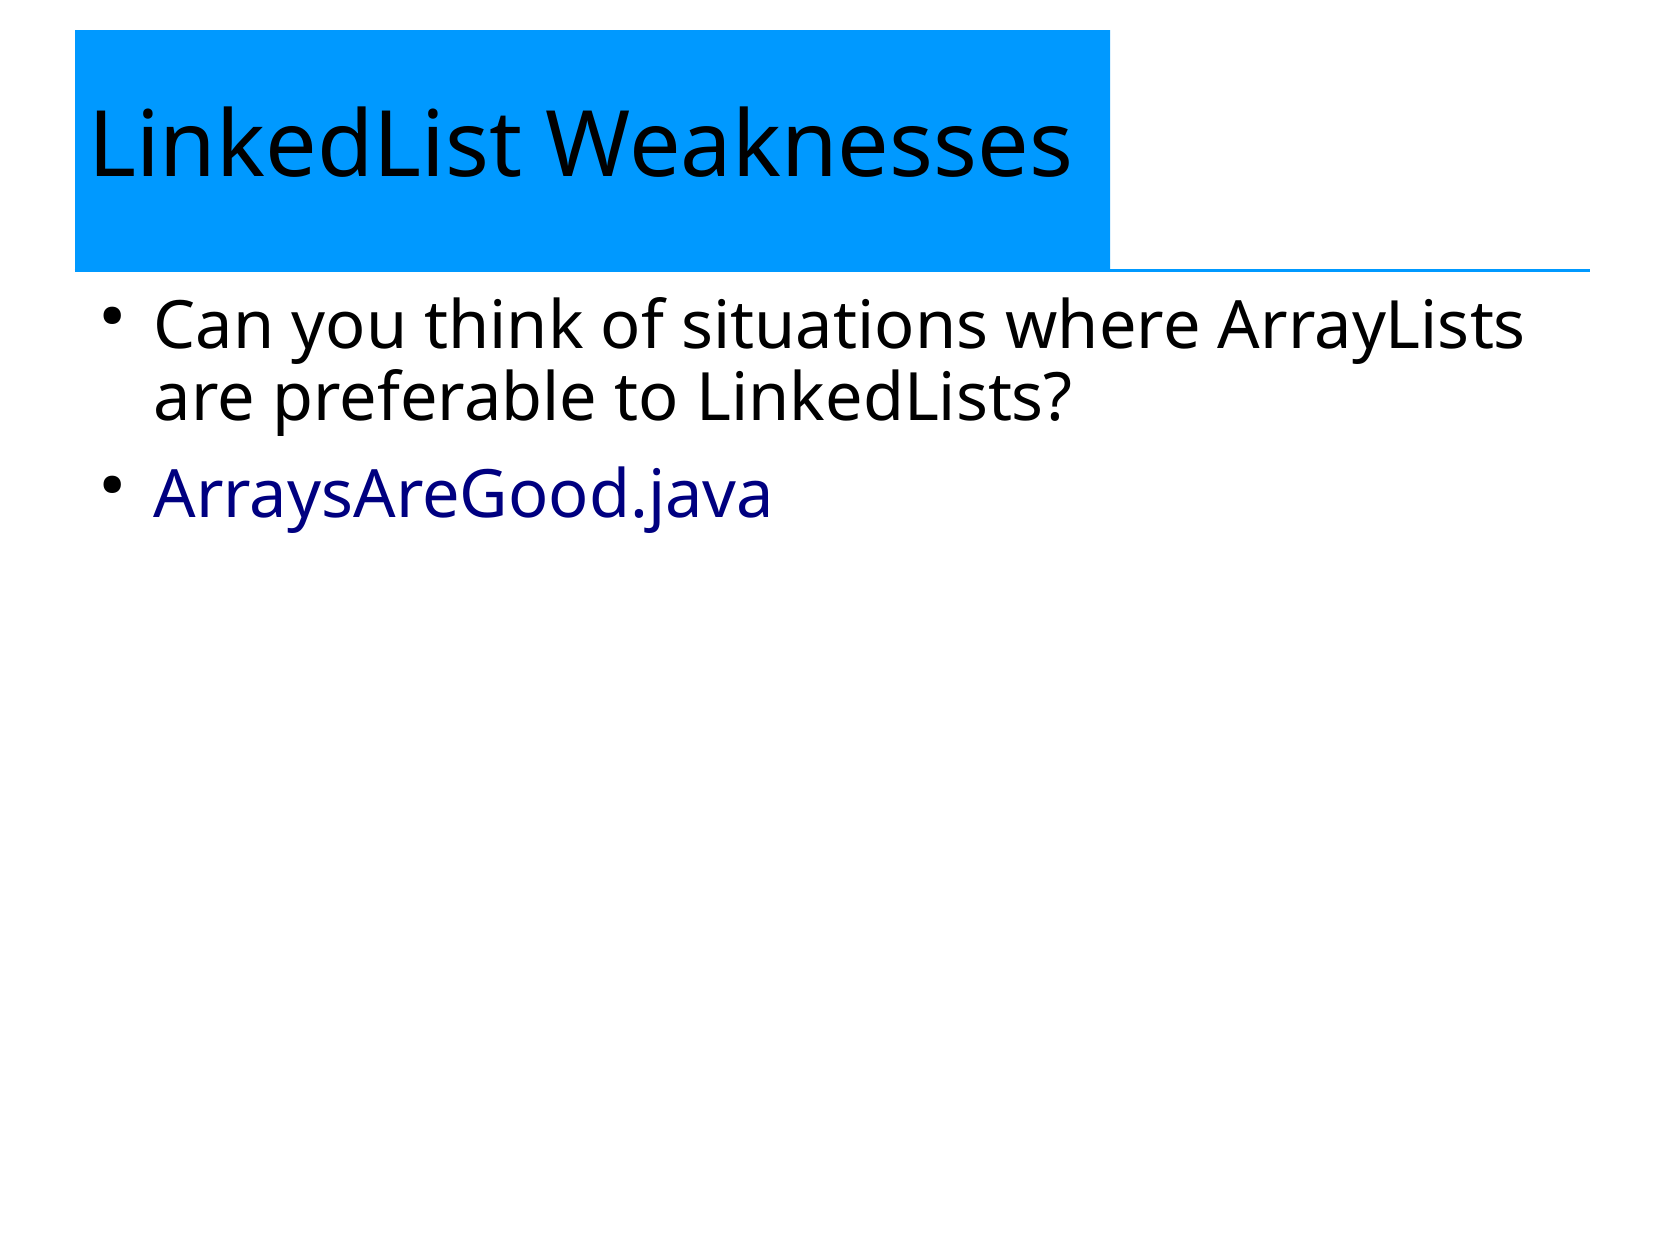

# LinkedList Weaknesses
Can you think of situations where ArrayLists are preferable to LinkedLists?
ArraysAreGood.java